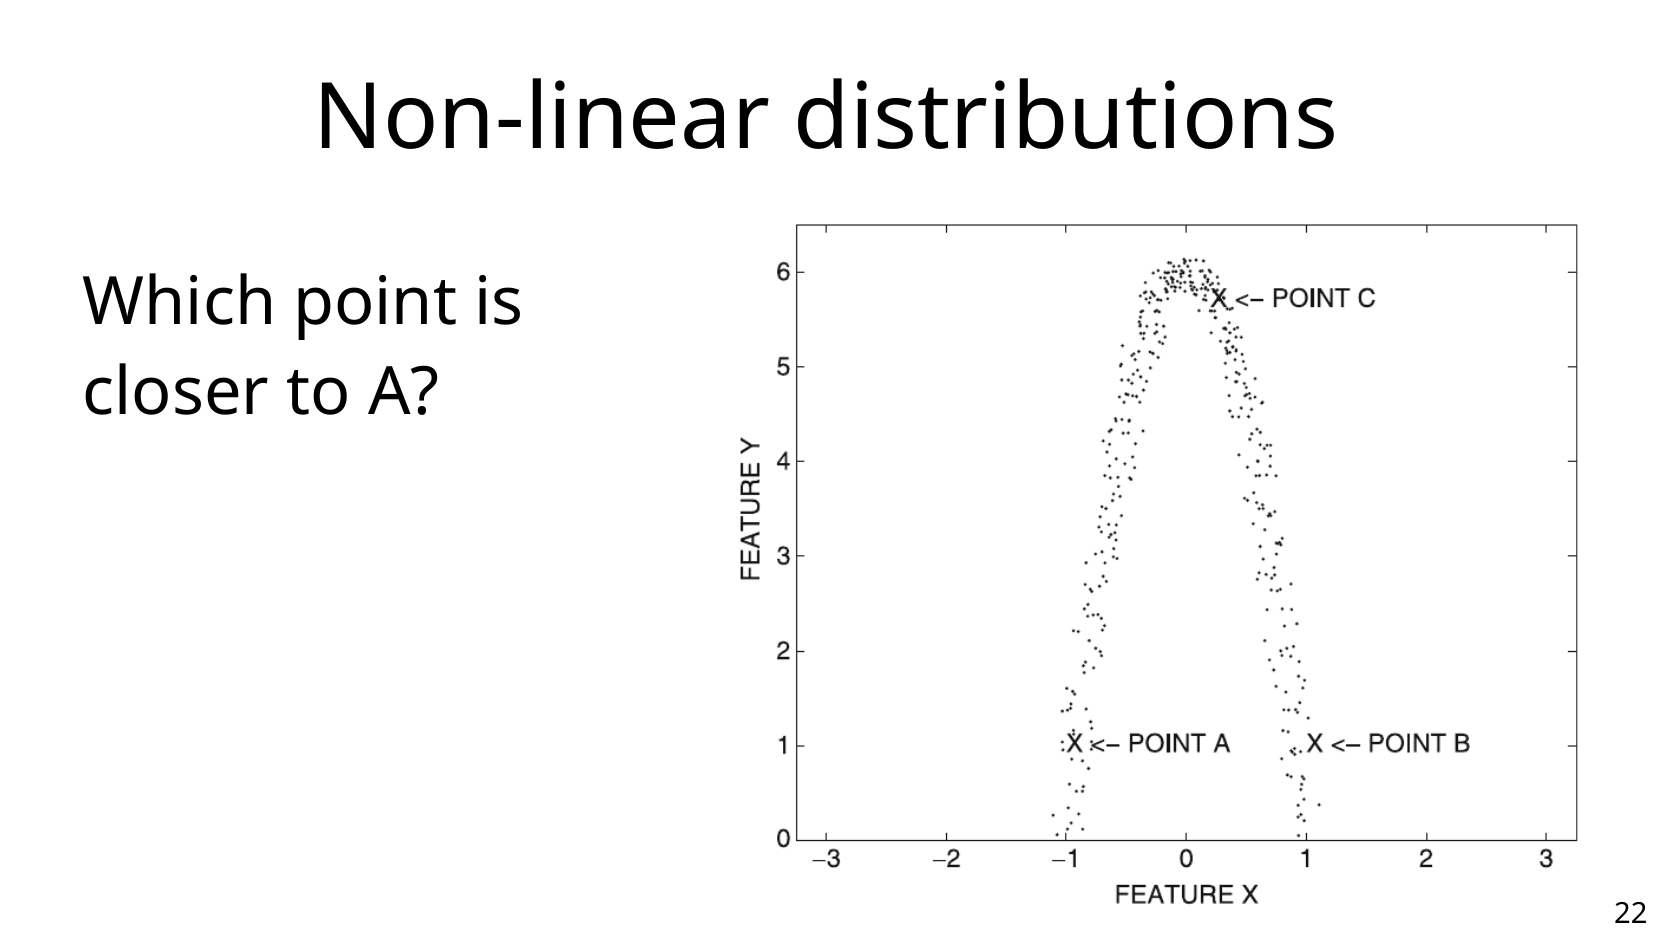

# Non-linear distributions
Which point is closer to A?
22